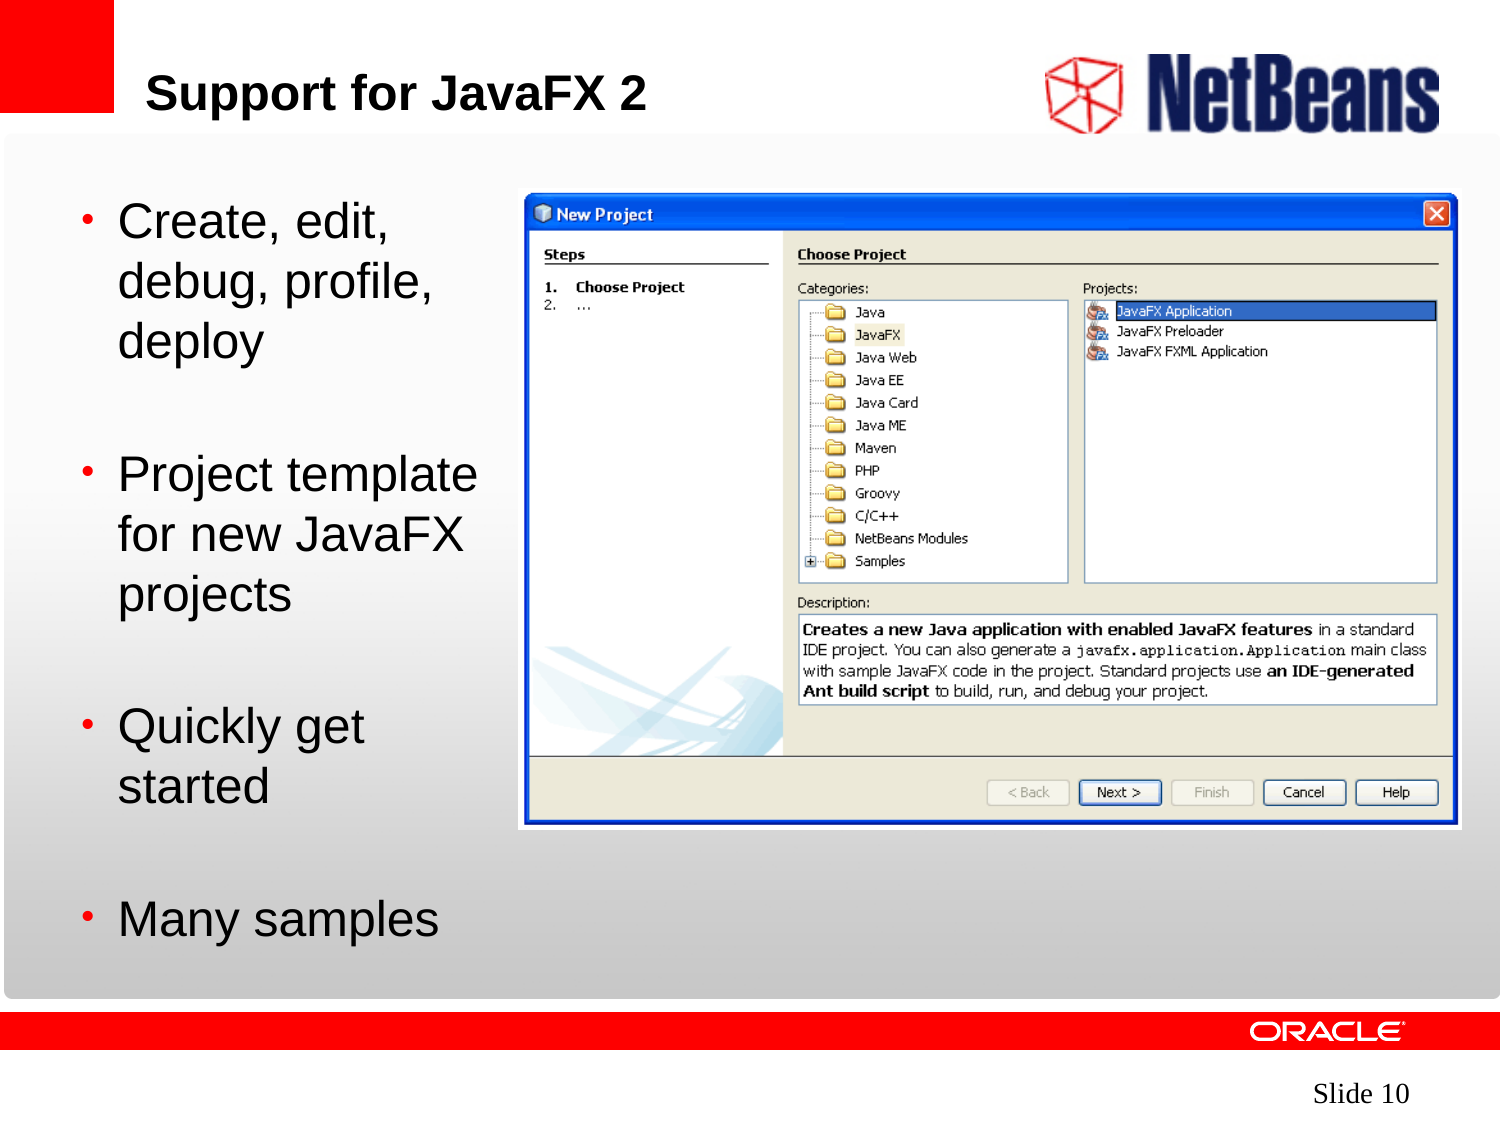

# Support for JavaFX 2
Create, edit,
debug, profile,
deploy
Project template
for new JavaFX
projects
Quickly get
started
Many samples